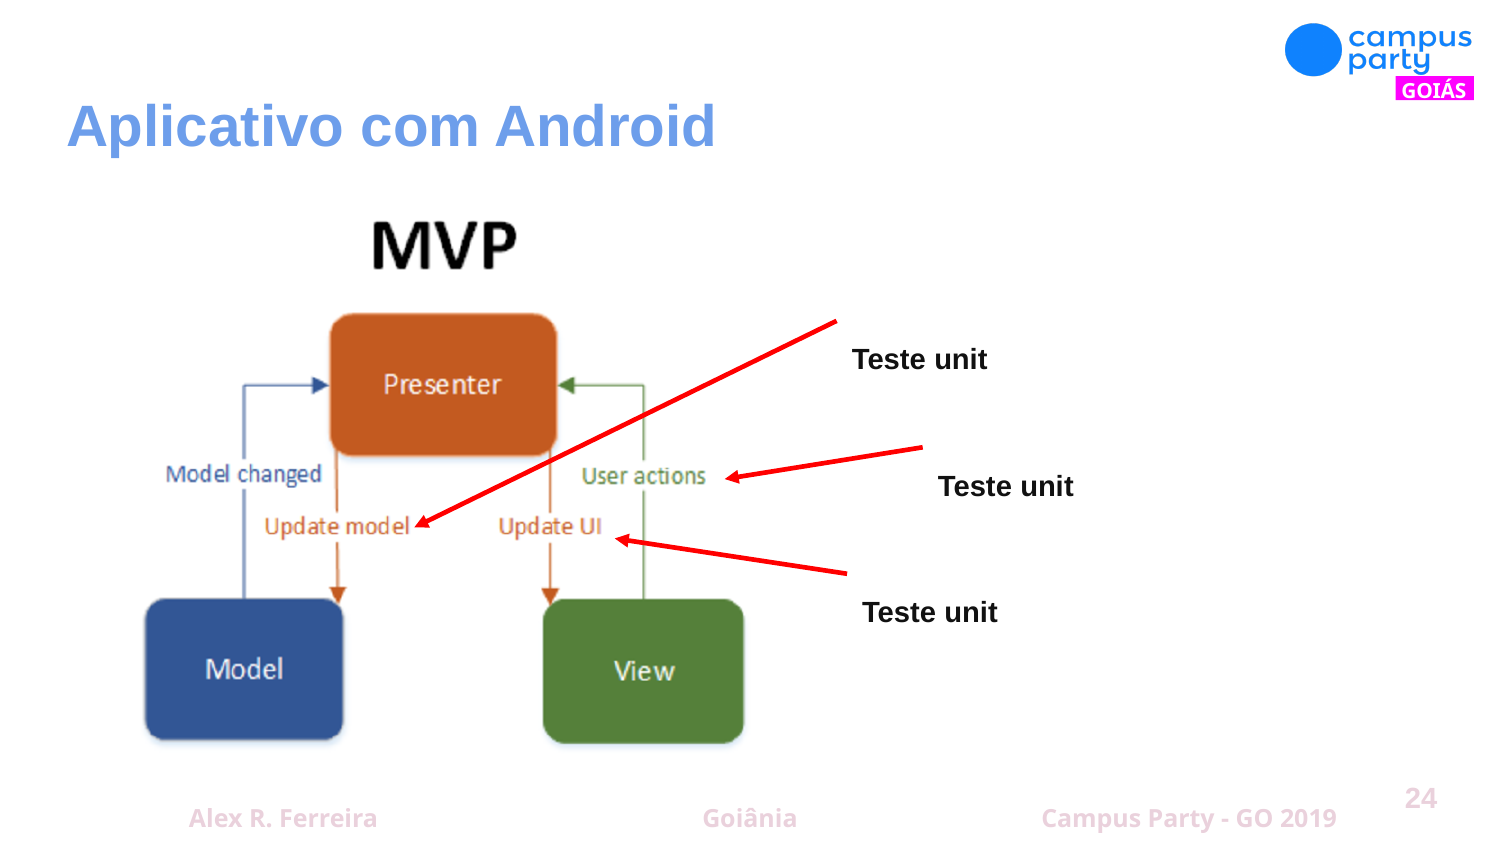

# Aplicativo com Android
Teste unit
Teste unit
Teste unit